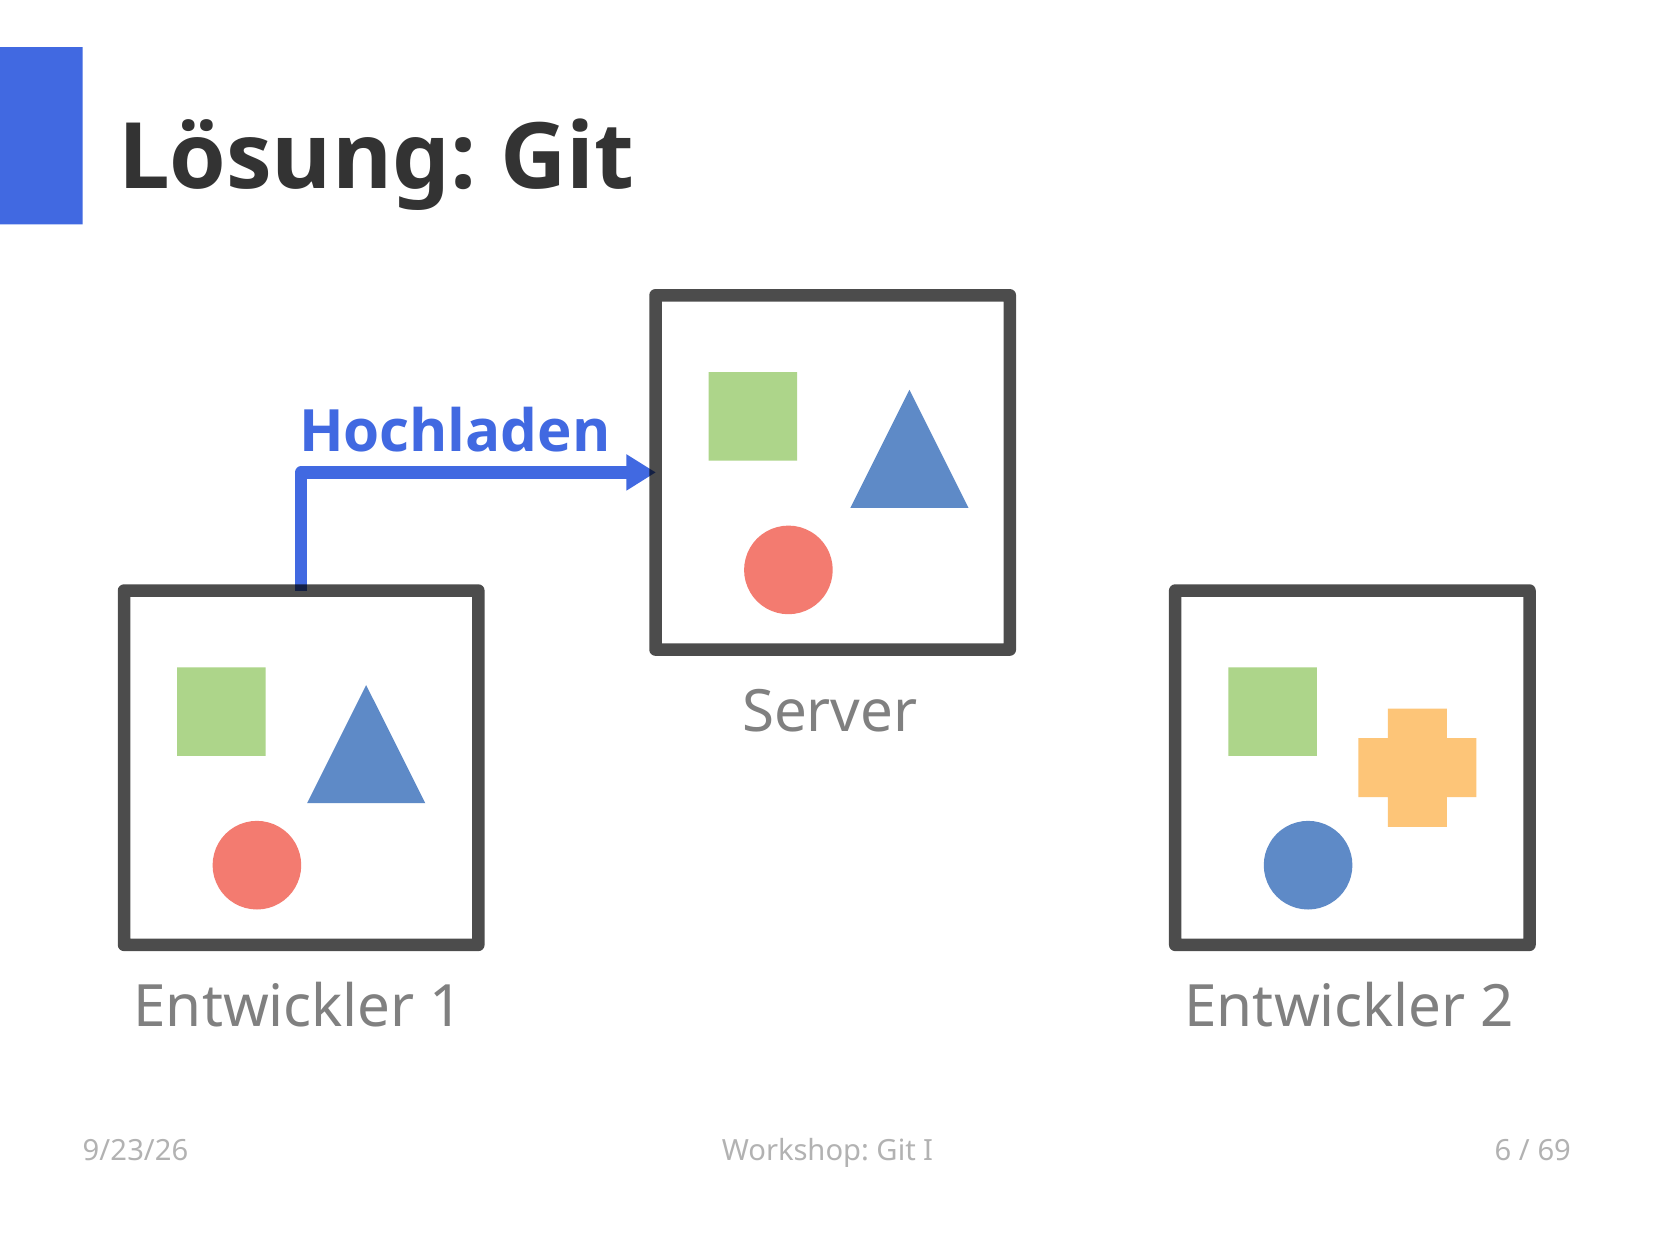

# Lösung: Git
Hochladen
Server
Entwickler 1
Entwickler 2